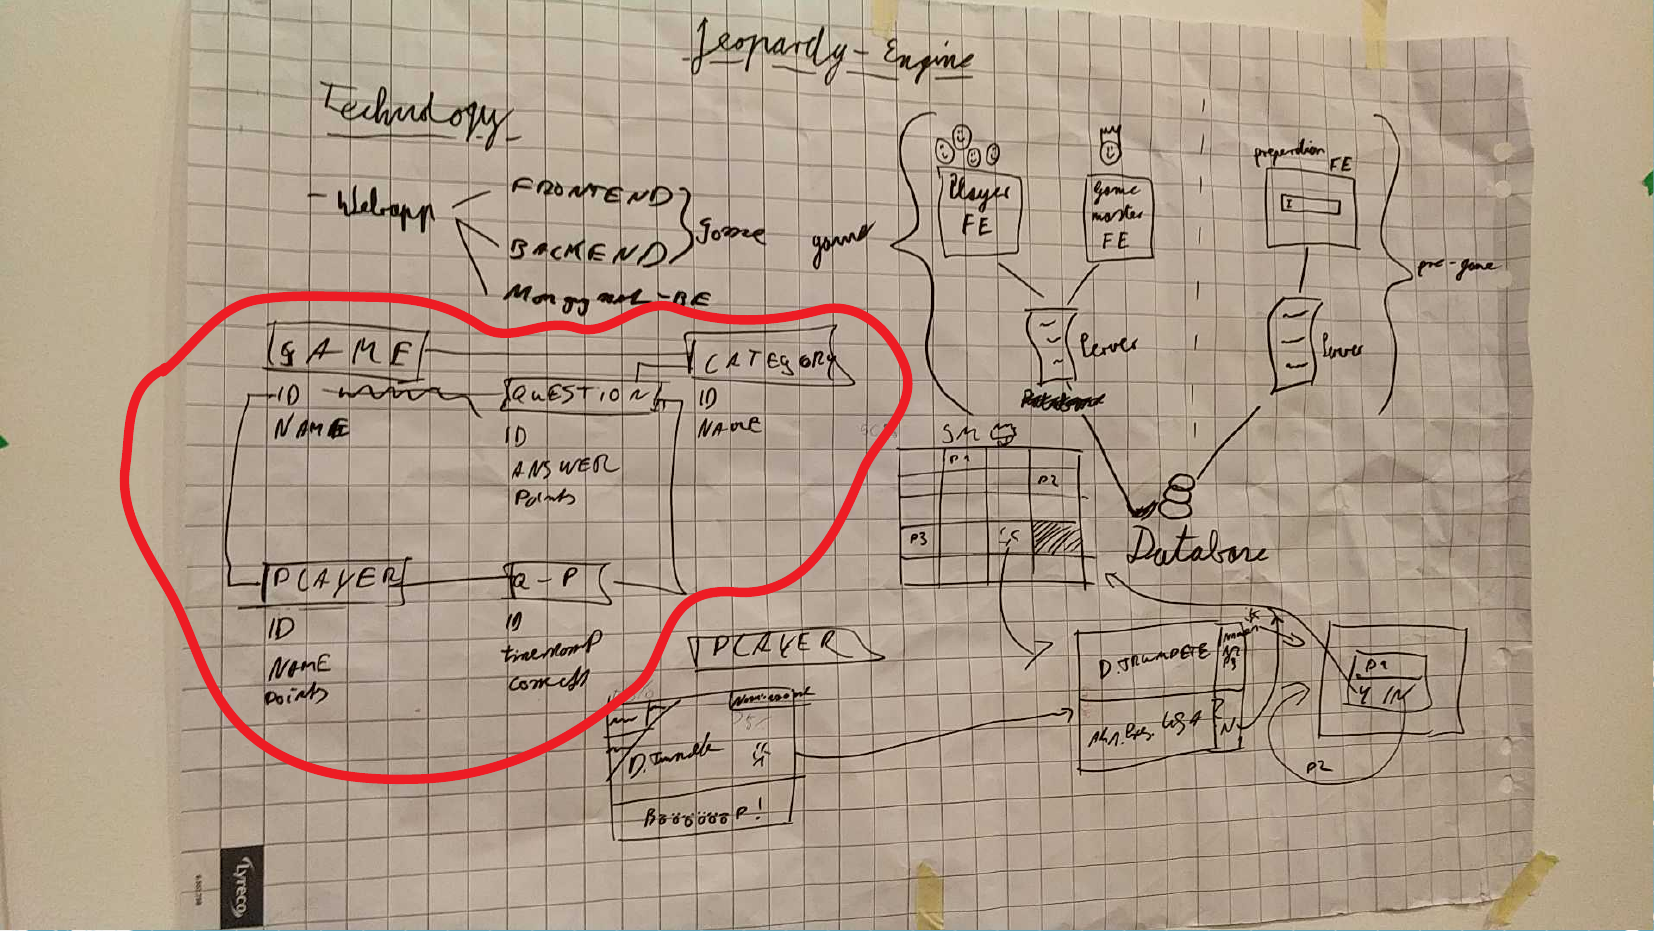

# Was lief schlecht?
Zu wenig Zeit
It‘s a new Framwork